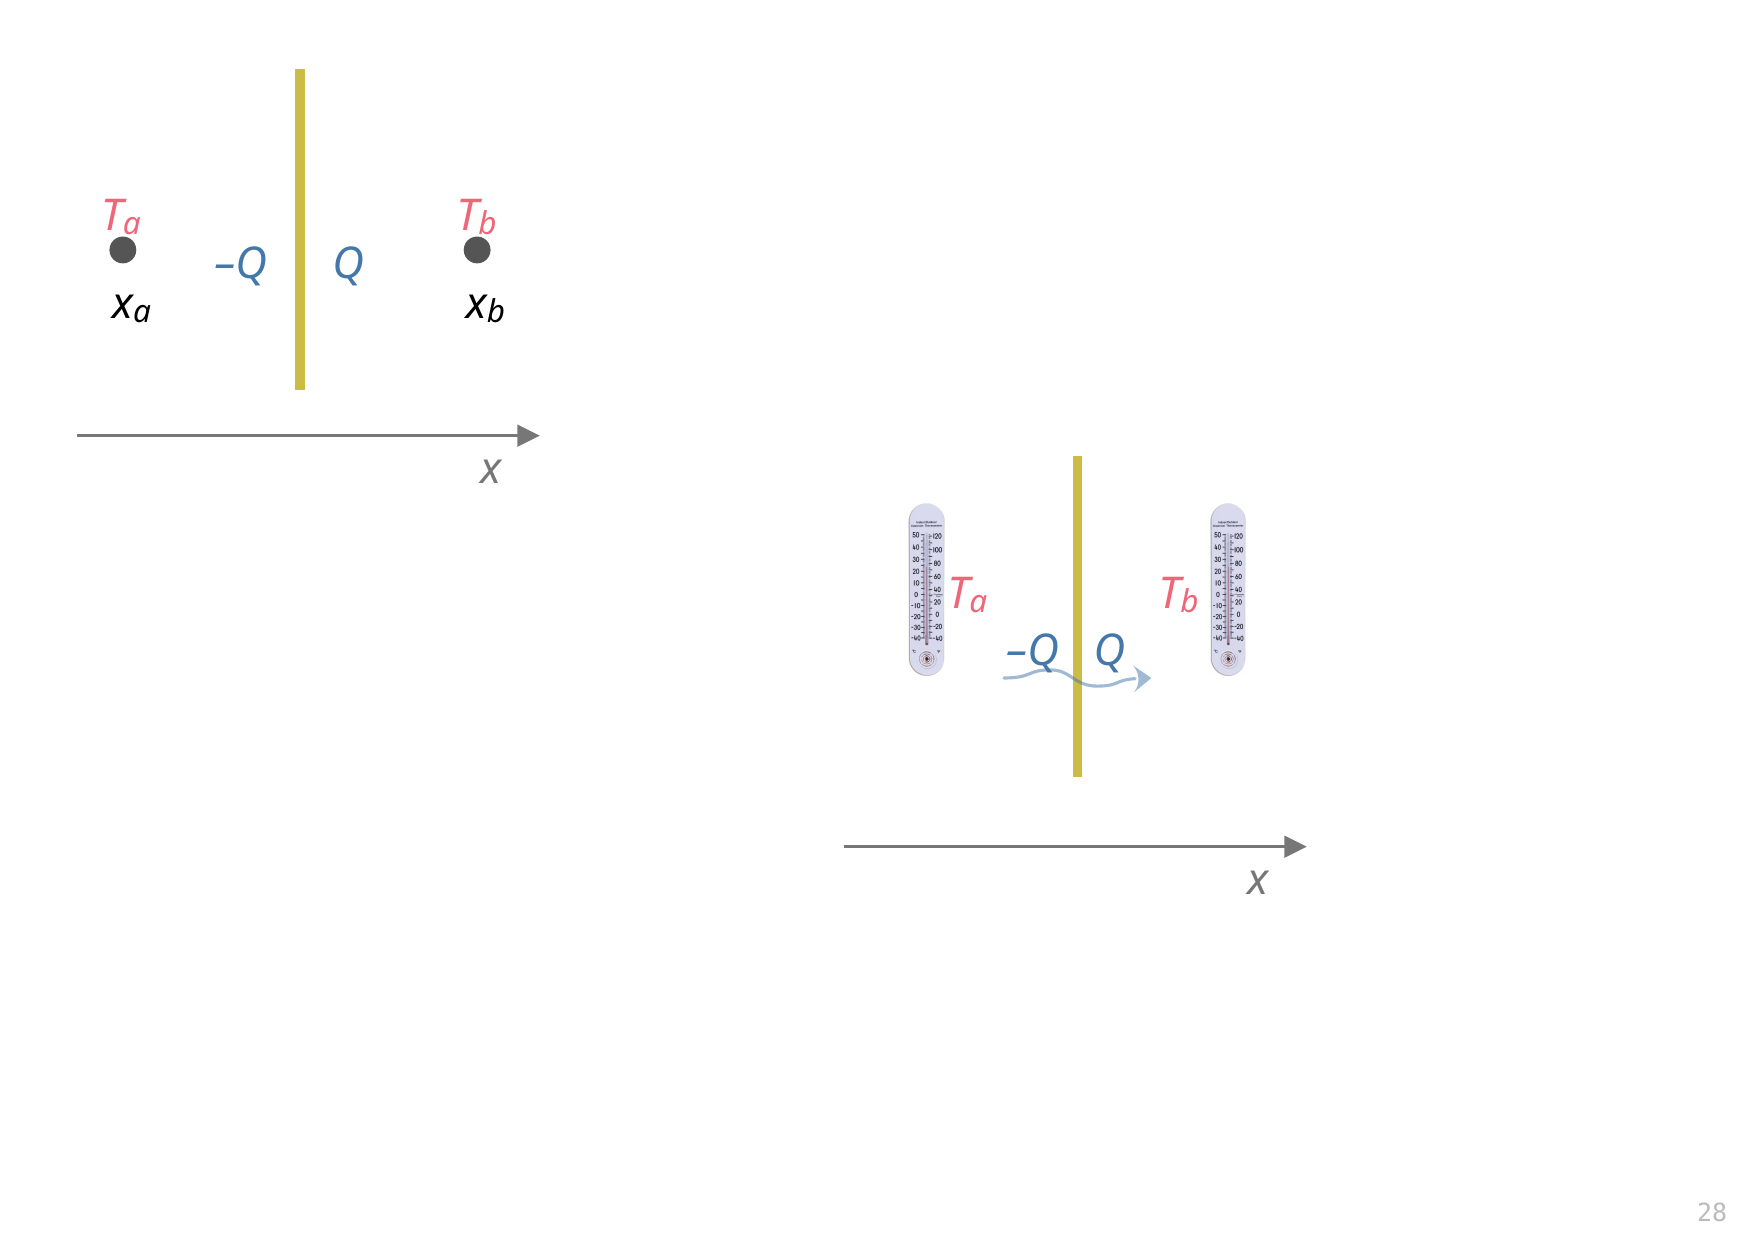

Ta
Tb
–Q
Q
xa
xb
x
Ta
Tb
–Q
Q
x